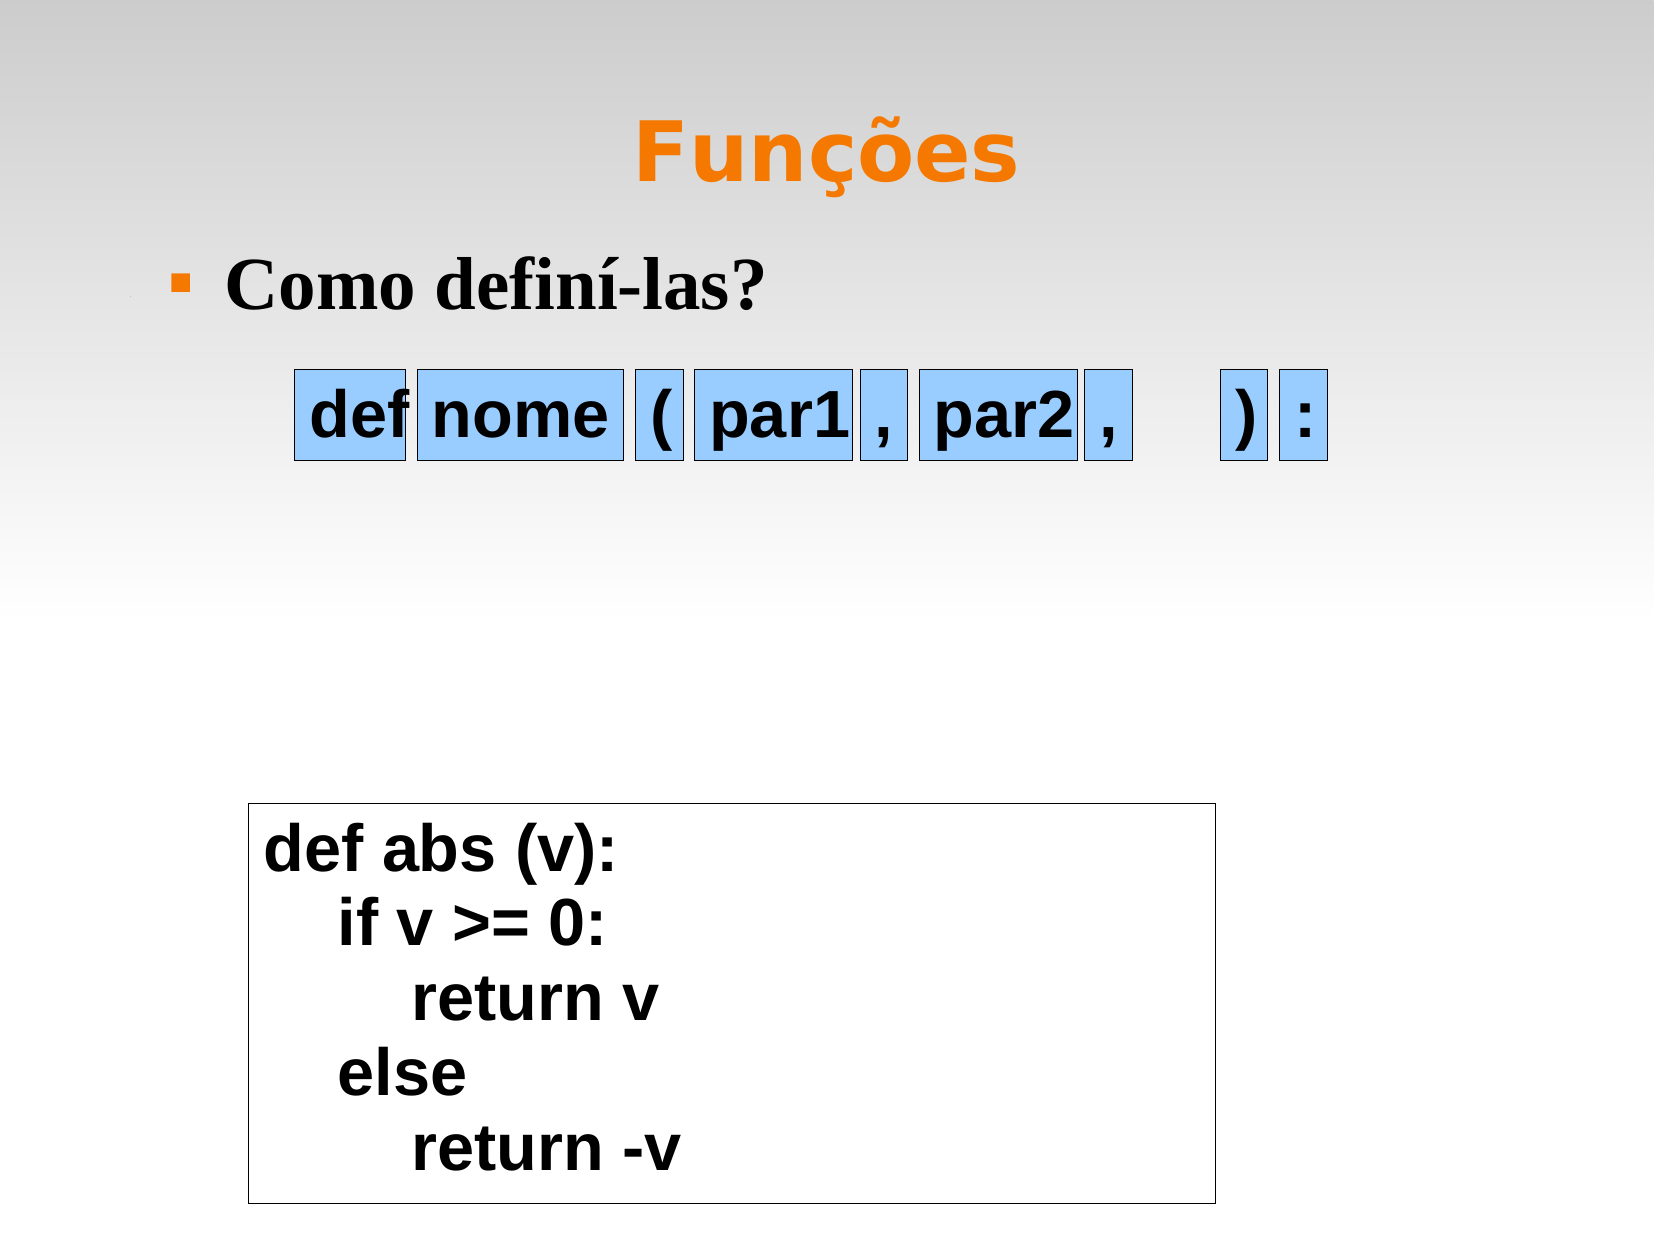

# Funções
Como definí-las?
def
nome
(
par1
,
par2
,
)
:
def abs (v):
 if v >= 0:
 return v
 else
 return -v